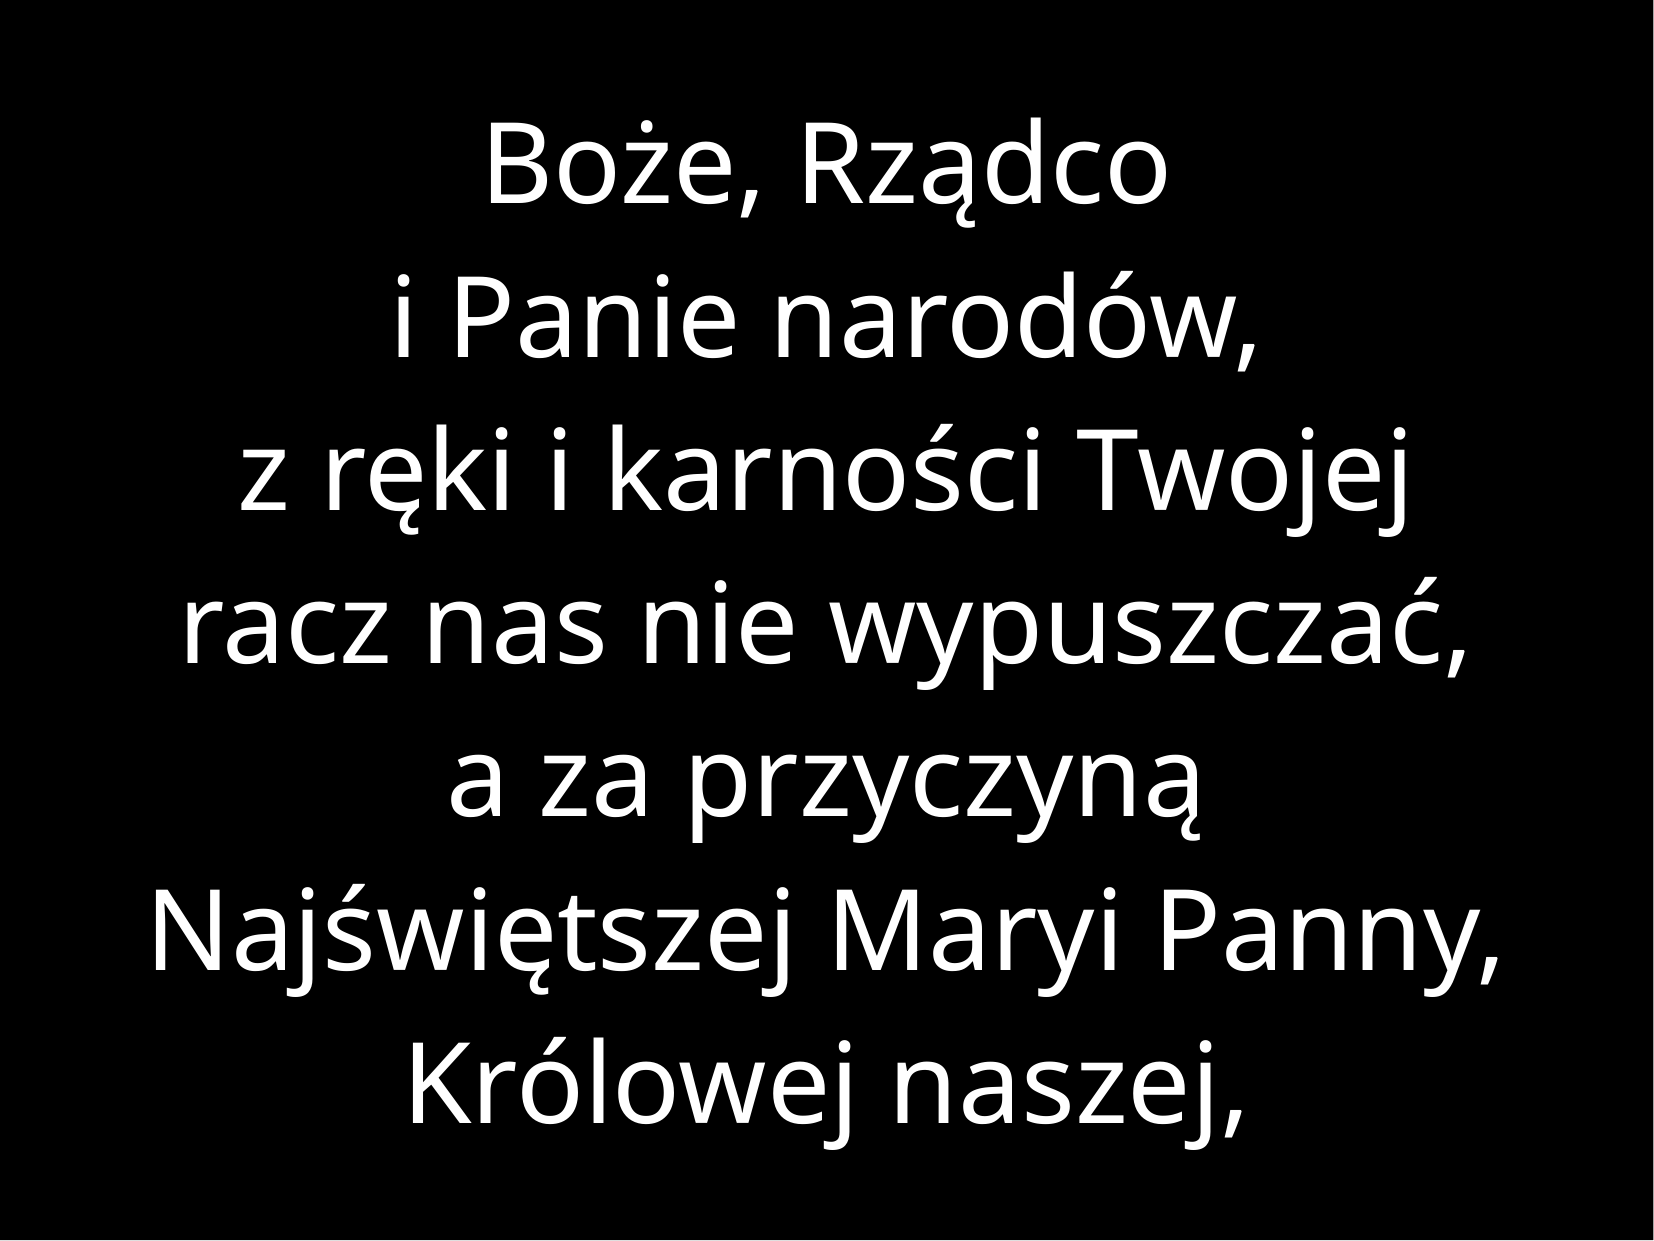

# Boże, Rządco i Panie narodów, z ręki i karności Twojej racz nas nie wypuszczać, a za przyczyną Najświętszej Maryi Panny, Królowej naszej,